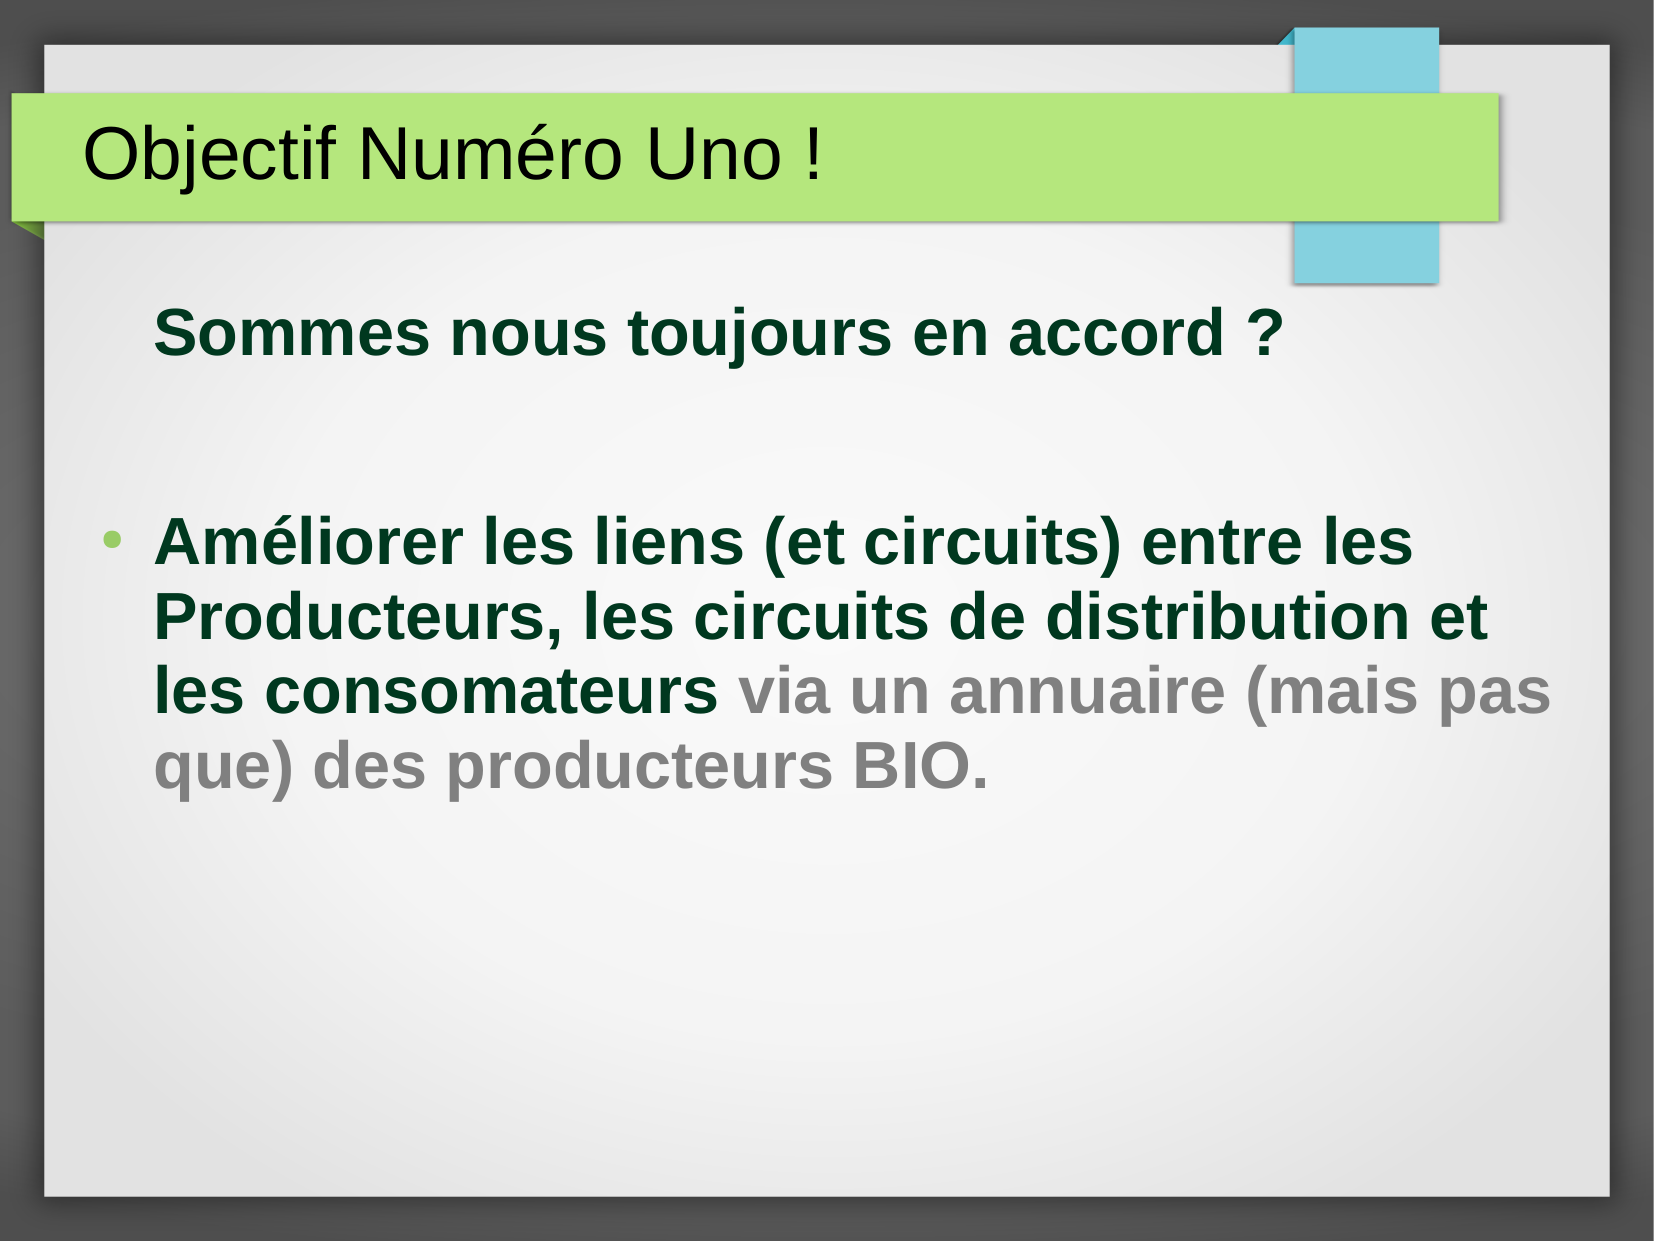

# Objectif Numéro Uno !
Sommes nous toujours en accord ?
Améliorer les liens (et circuits) entre les Producteurs, les circuits de distribution et les consomateurs via un annuaire (mais pas que) des producteurs BIO.